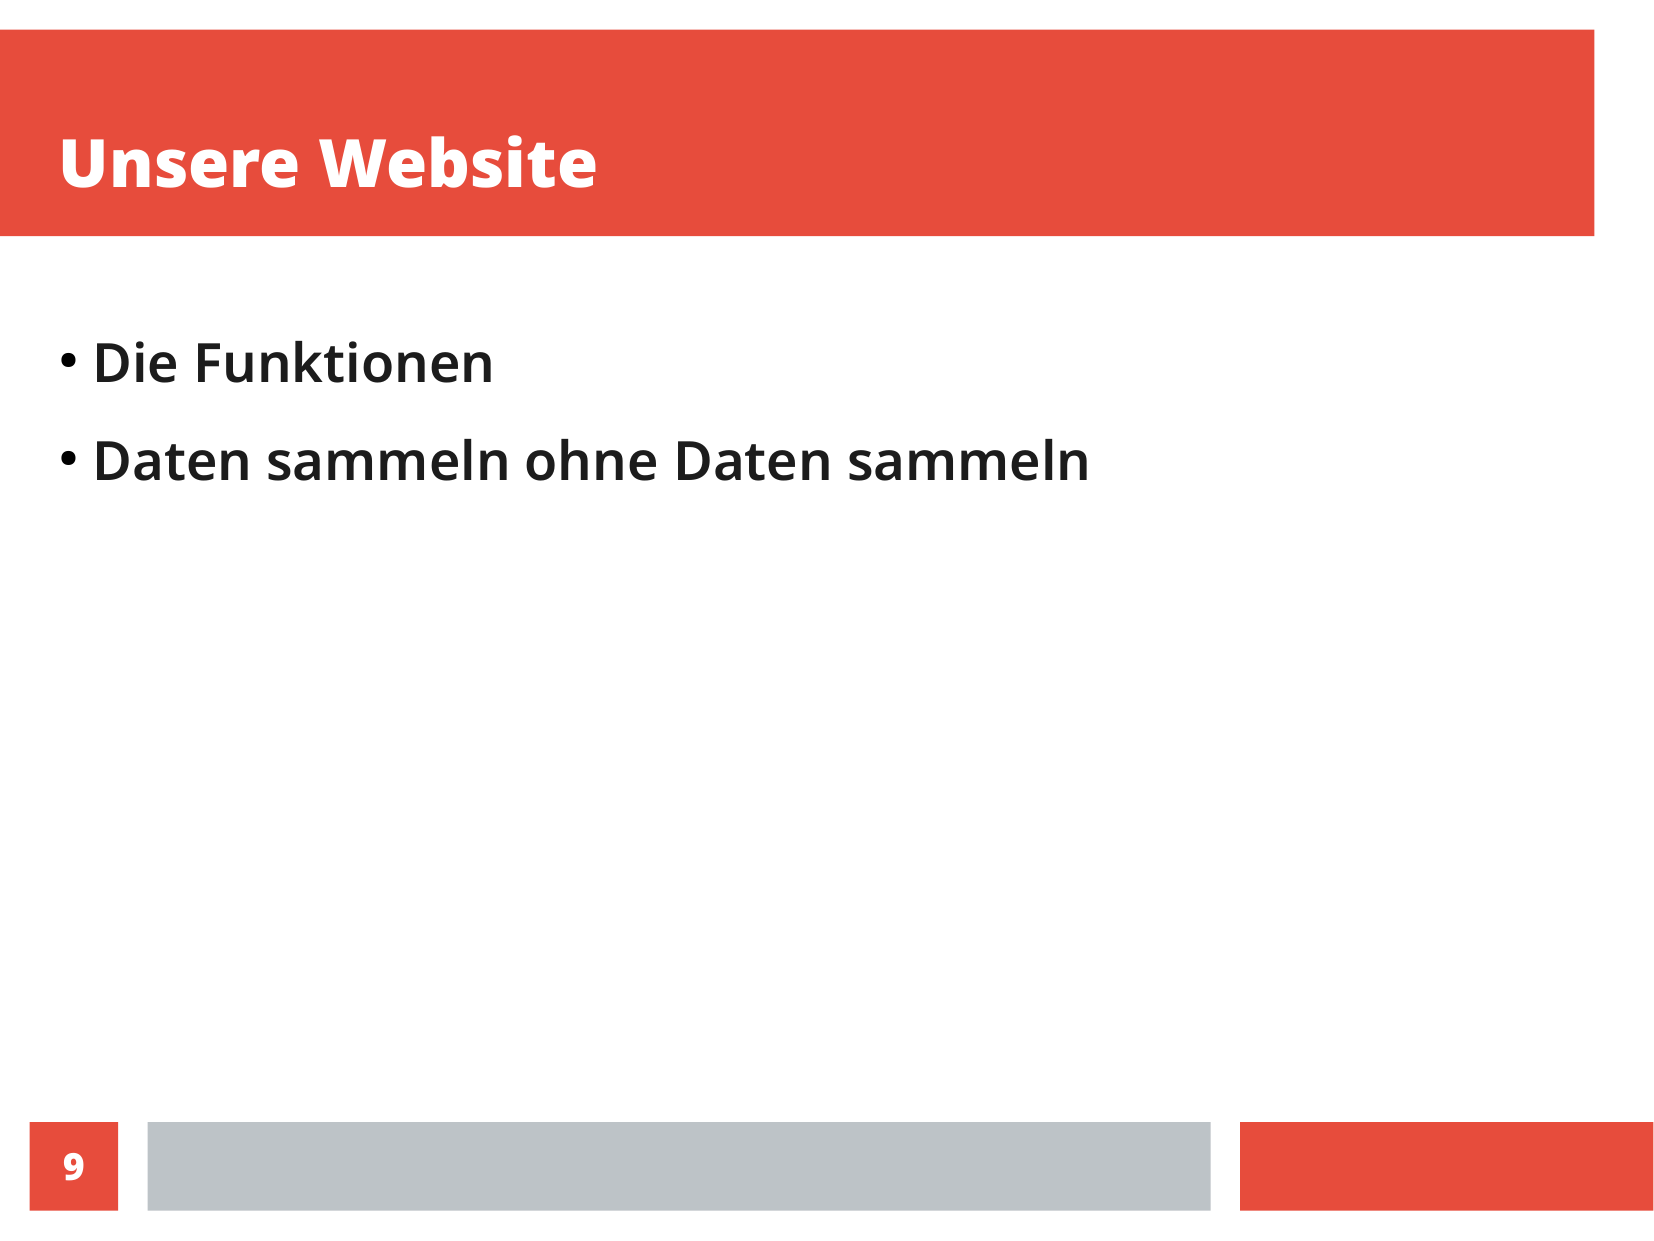

# Unsere Website
 Die Funktionen
 Daten sammeln ohne Daten sammeln
9